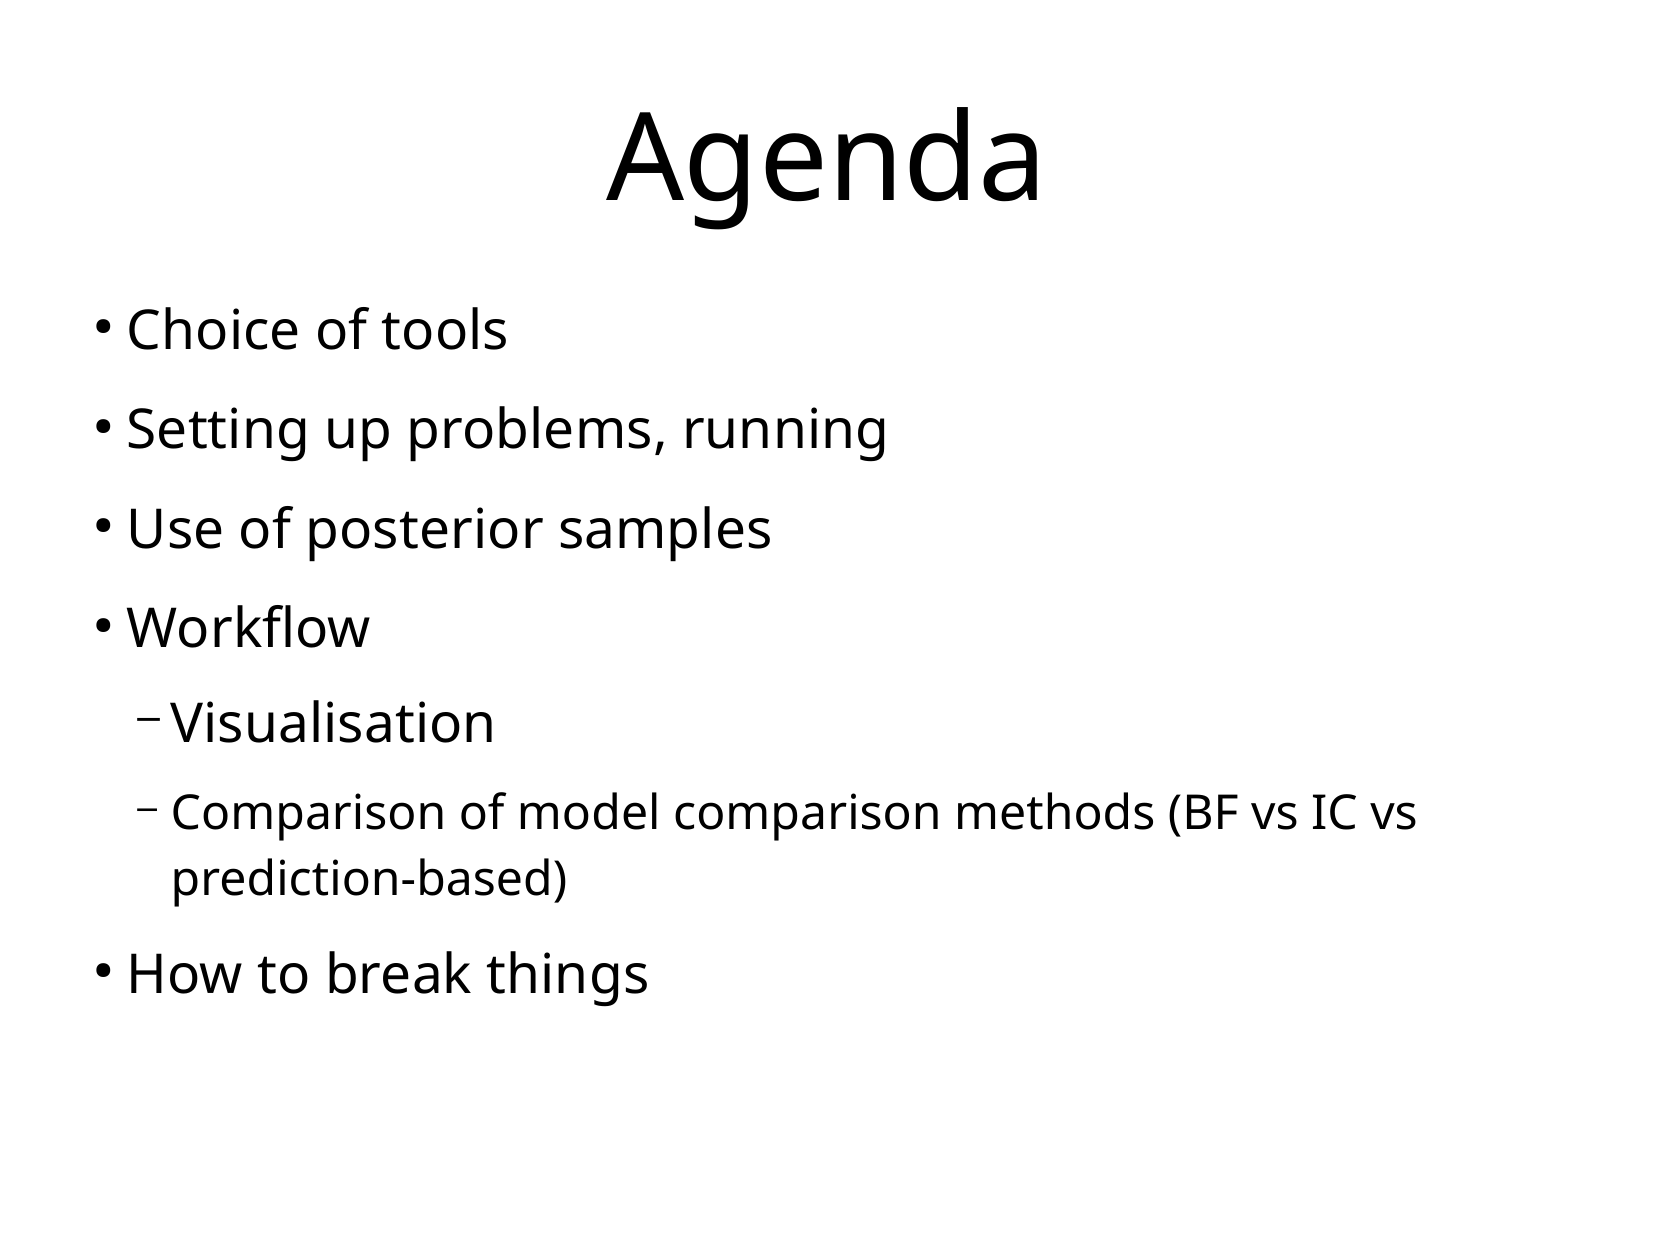

# Agenda
Choice of tools
Setting up problems, running
Use of posterior samples
Workflow
Visualisation
Comparison of model comparison methods (BF vs IC vs prediction-based)
How to break things